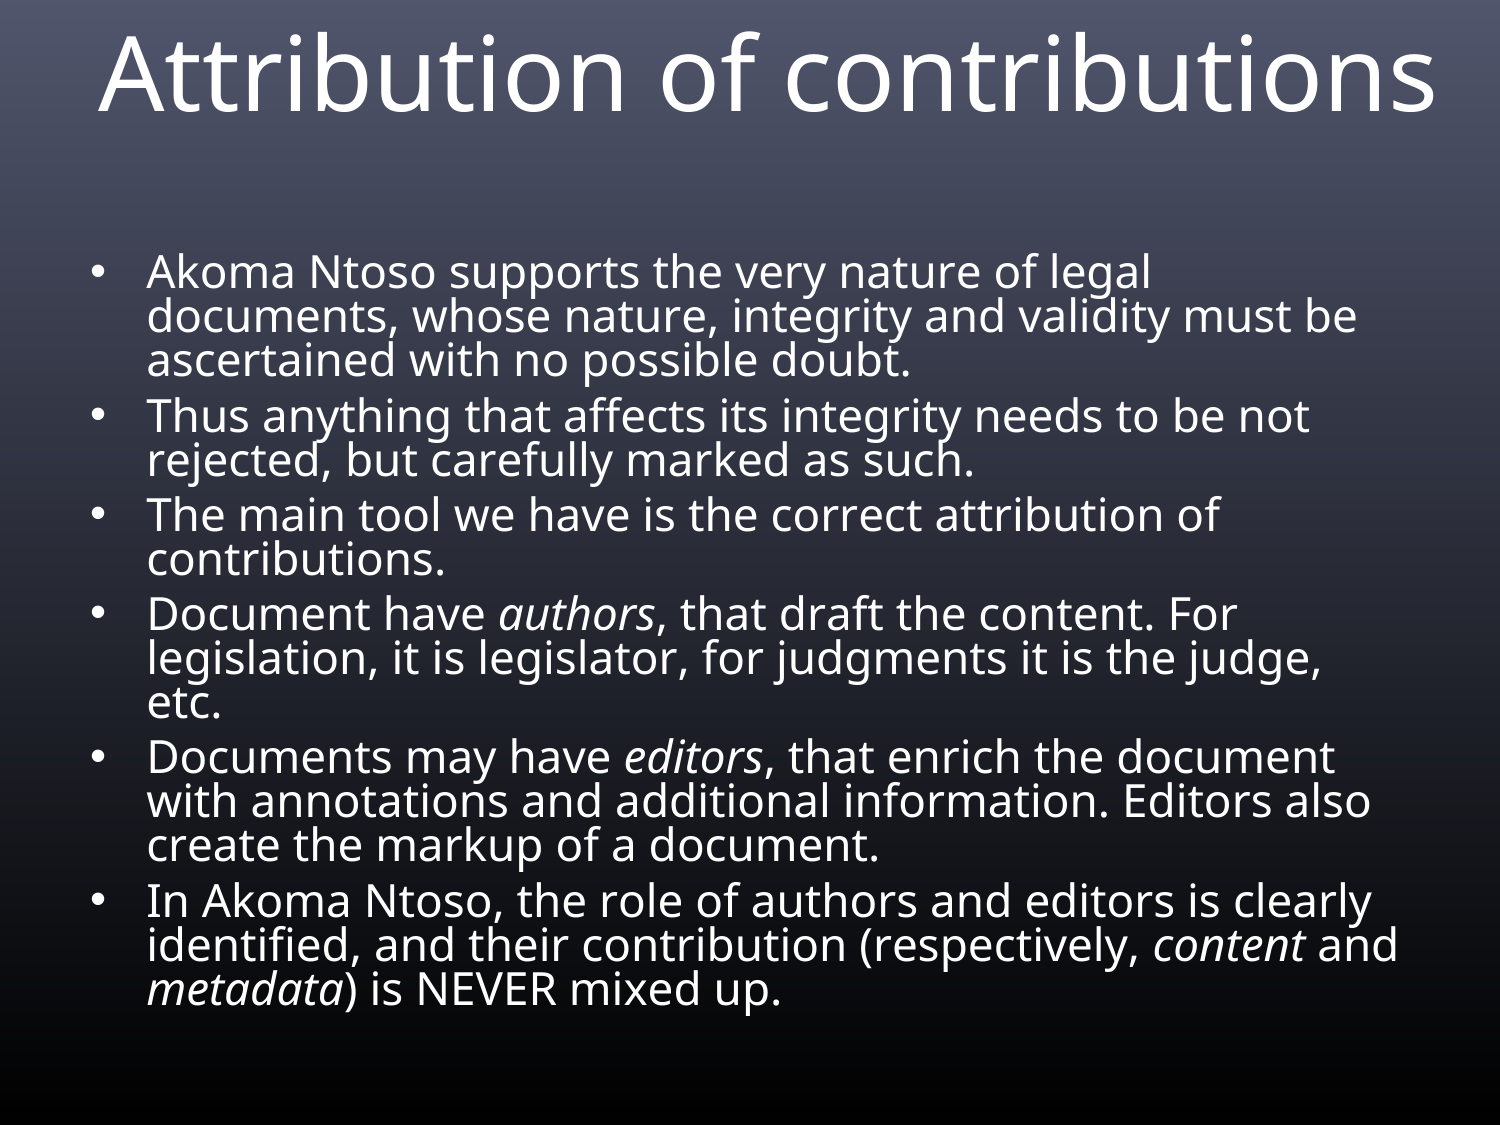

# Attribution of contributions
Akoma Ntoso supports the very nature of legal documents, whose nature, integrity and validity must be ascertained with no possible doubt.
Thus anything that affects its integrity needs to be not rejected, but carefully marked as such.
The main tool we have is the correct attribution of contributions.
Document have authors, that draft the content. For legislation, it is legislator, for judgments it is the judge, etc.
Documents may have editors, that enrich the document with annotations and additional information. Editors also create the markup of a document.
In Akoma Ntoso, the role of authors and editors is clearly identified, and their contribution (respectively, content and metadata) is NEVER mixed up.